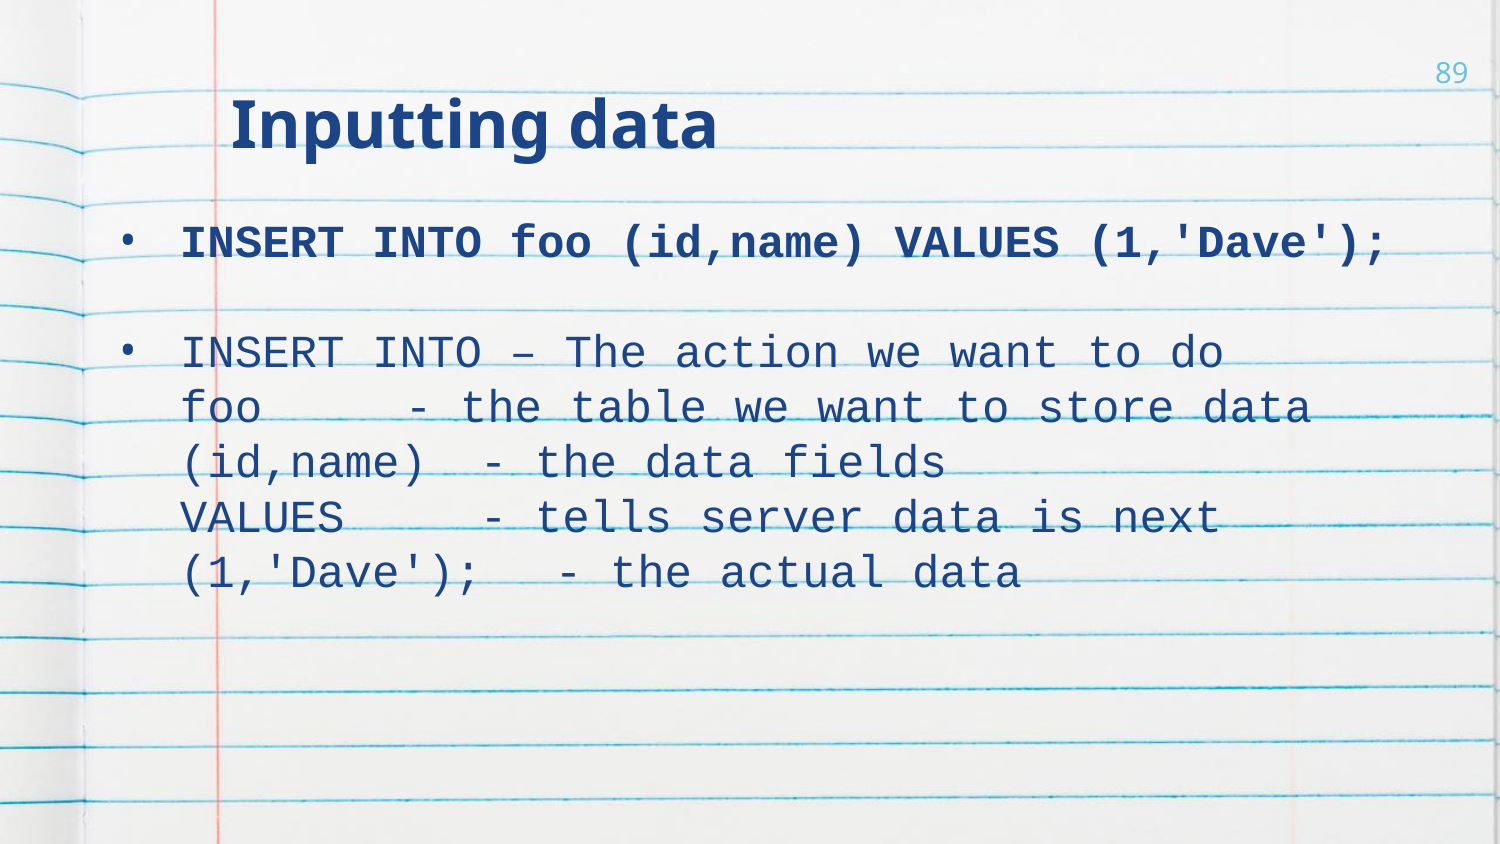

# Inputting data
INSERT INTO foo (id,name) VALUES (1,'Dave');
INSERT INTO – The action we want to do
foo 		- the table we want to store data
(id,name) 	- the data fields
VALUES 		- tells server data is next
(1,'Dave');	- the actual data